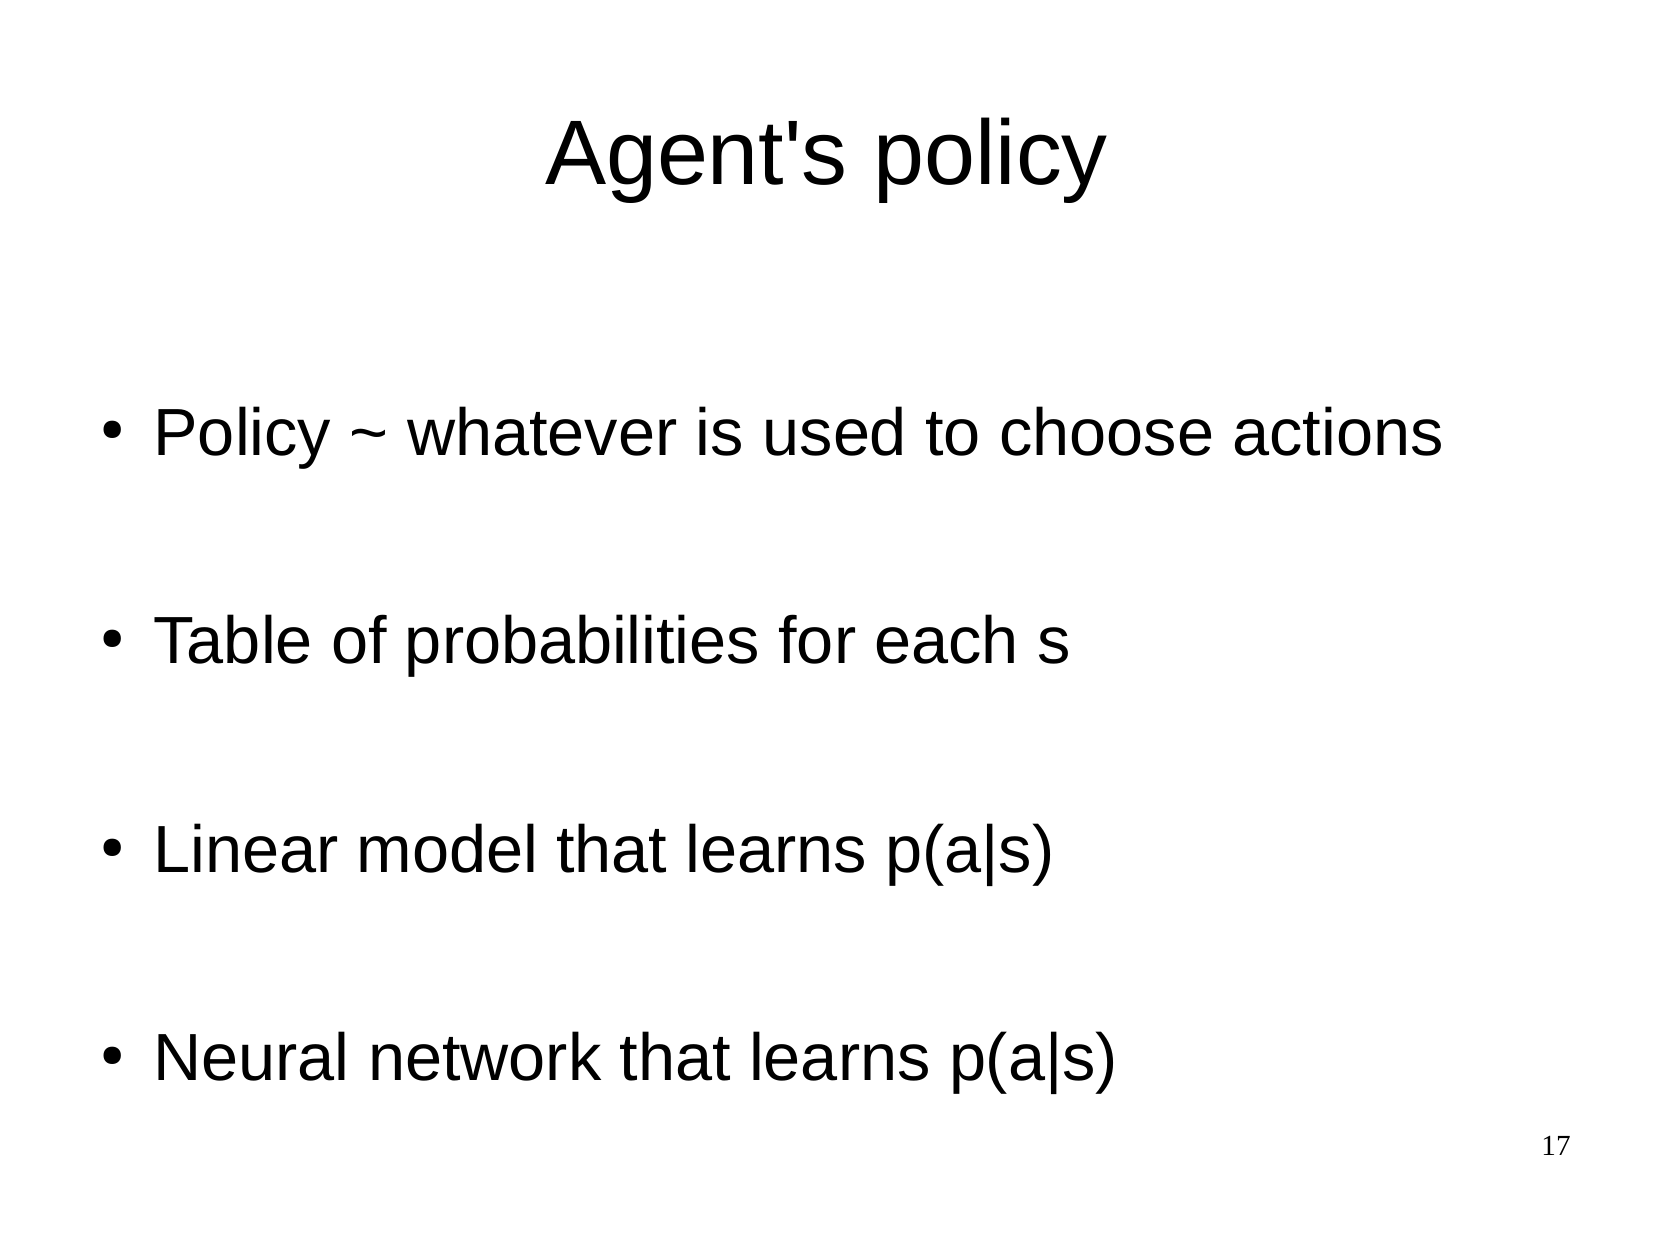

# Agent's policy
Policy ~ whatever is used to choose actions
Table of probabilities for each s
Linear model that learns p(a|s)
Neural network that learns p(a|s)
17